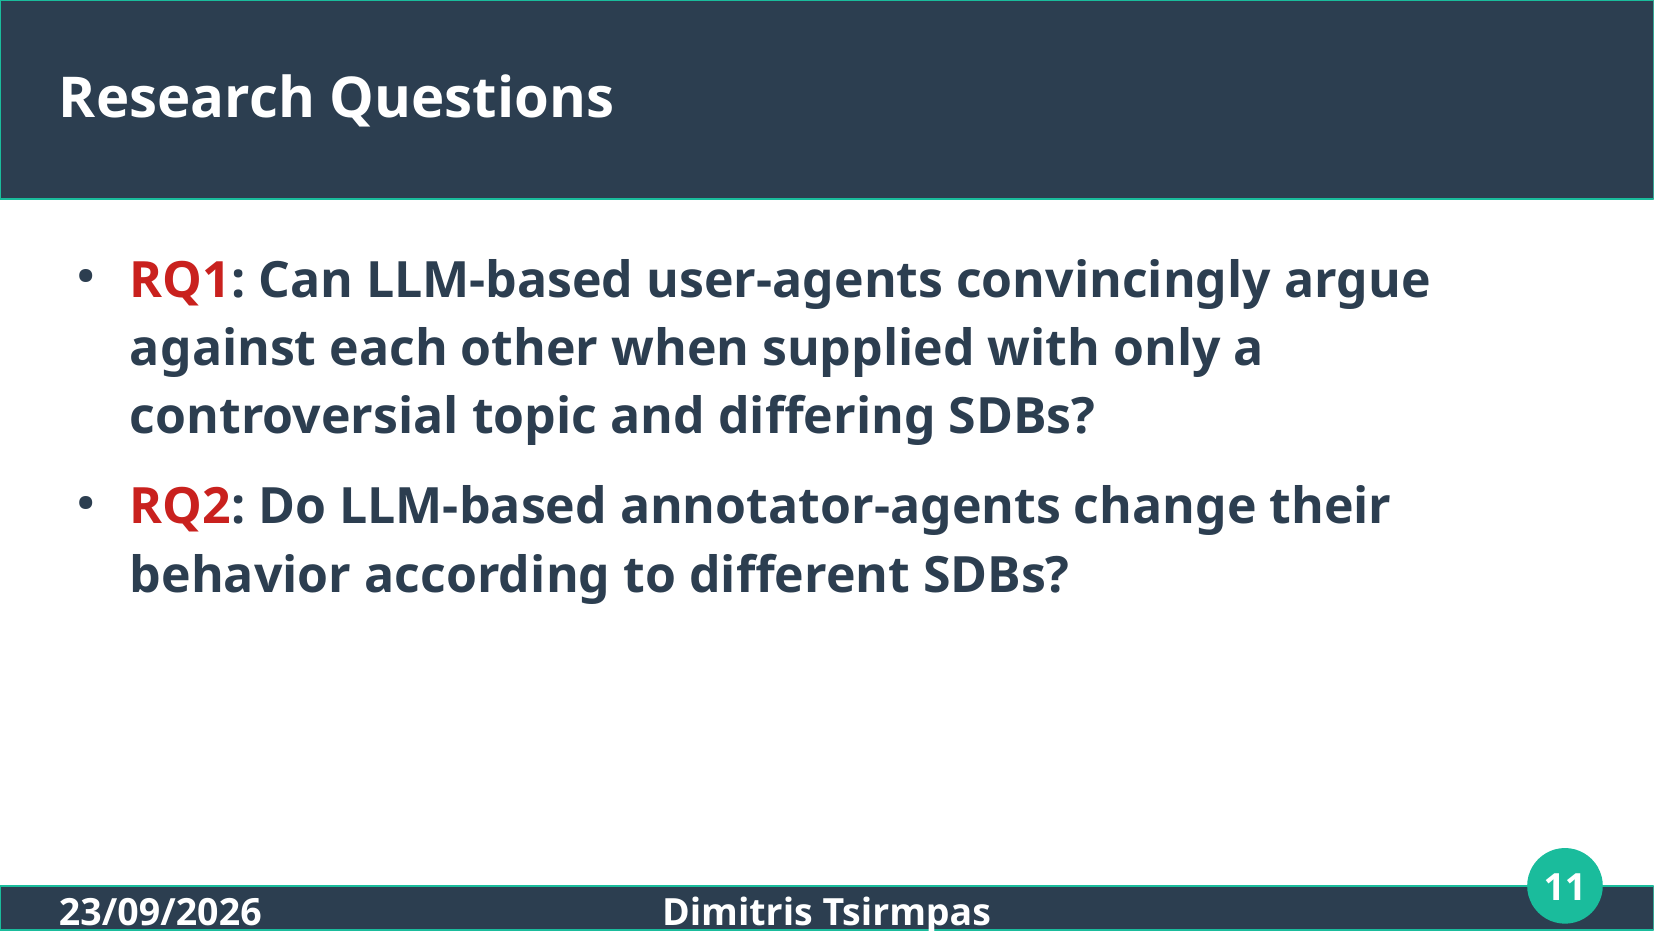

# Research Questions
RQ1: Can LLM-based user-agents convincingly argue against each other when supplied with only a controversial topic and differing SDBs?
RQ2: Do LLM-based annotator-agents change their behavior according to different SDBs?
11
Dimitris Tsirmpas